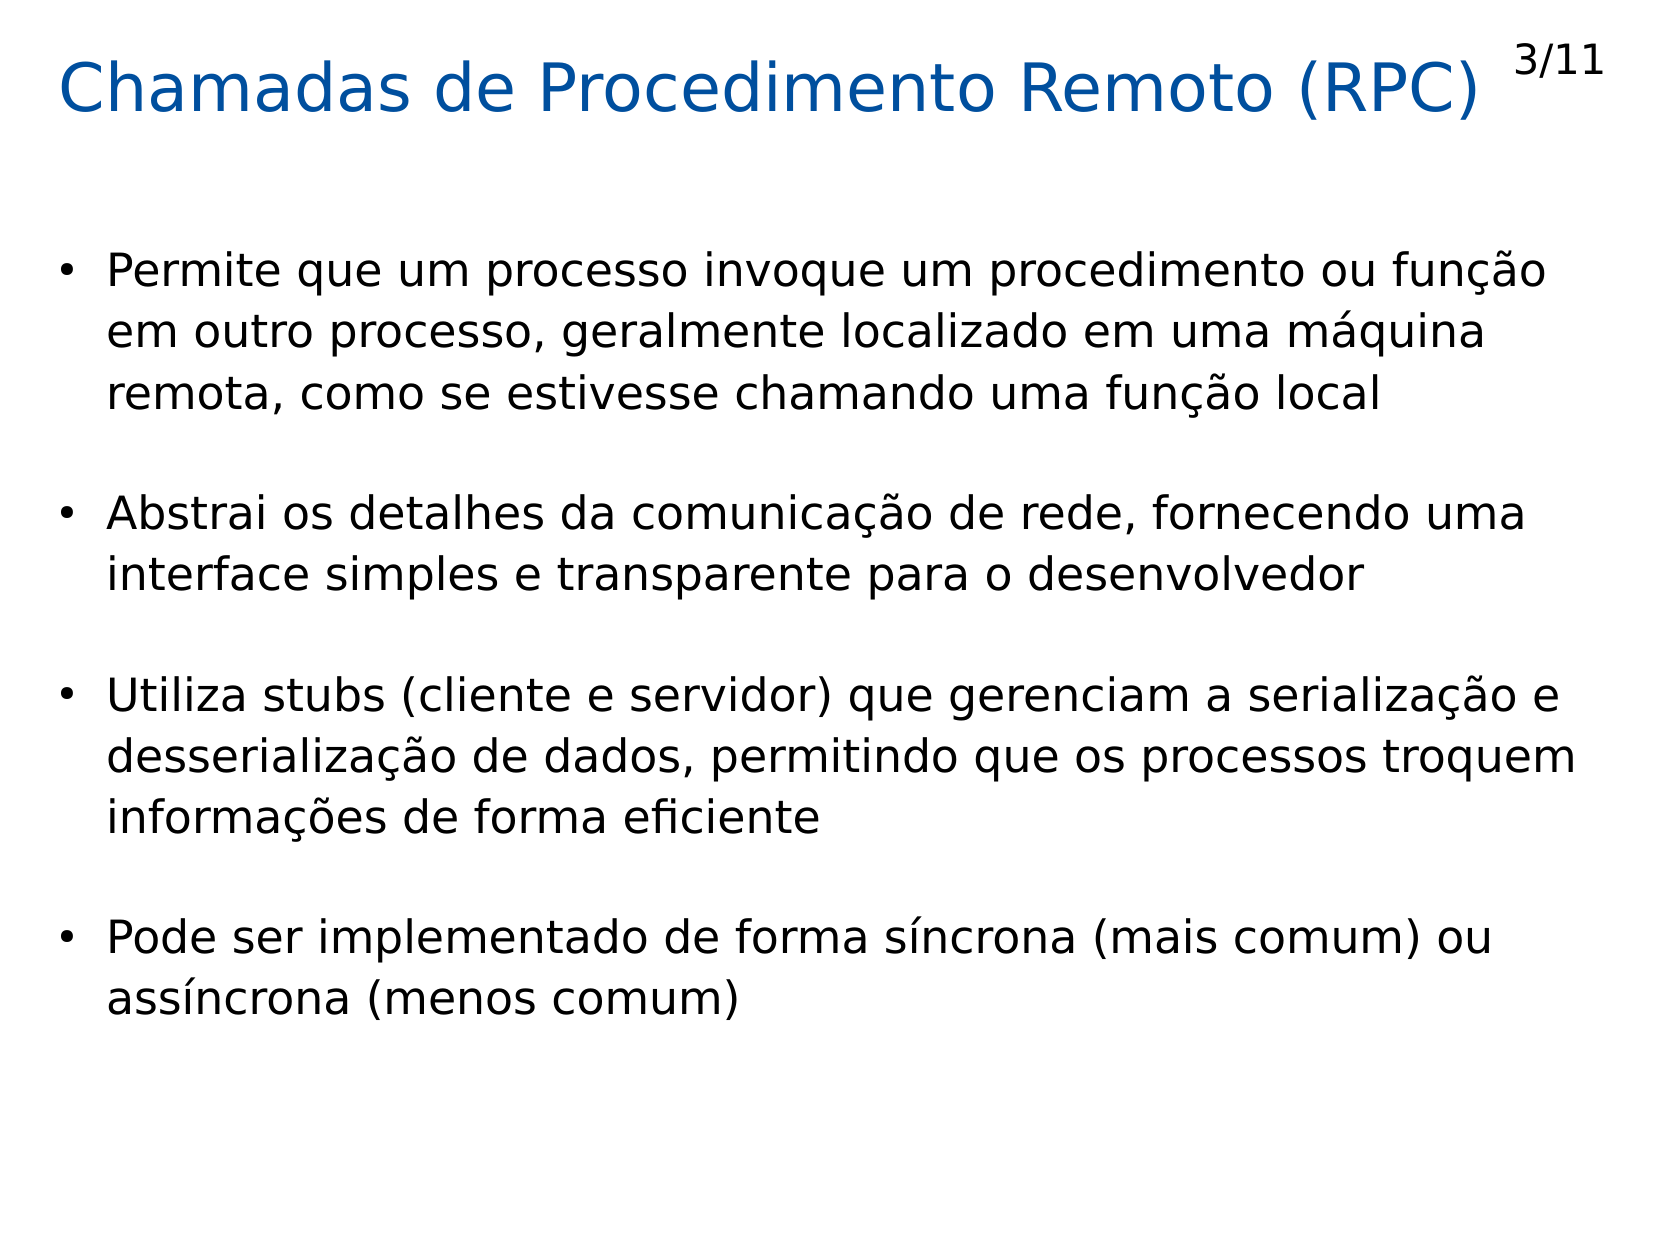

# Chamadas de Procedimento Remoto (RPC)
3
Permite que um processo invoque um procedimento ou função em outro processo, geralmente localizado em uma máquina remota, como se estivesse chamando uma função local
Abstrai os detalhes da comunicação de rede, fornecendo uma interface simples e transparente para o desenvolvedor
Utiliza stubs (cliente e servidor) que gerenciam a serialização e desserialização de dados, permitindo que os processos troquem informações de forma eficiente
Pode ser implementado de forma síncrona (mais comum) ou assíncrona (menos comum)